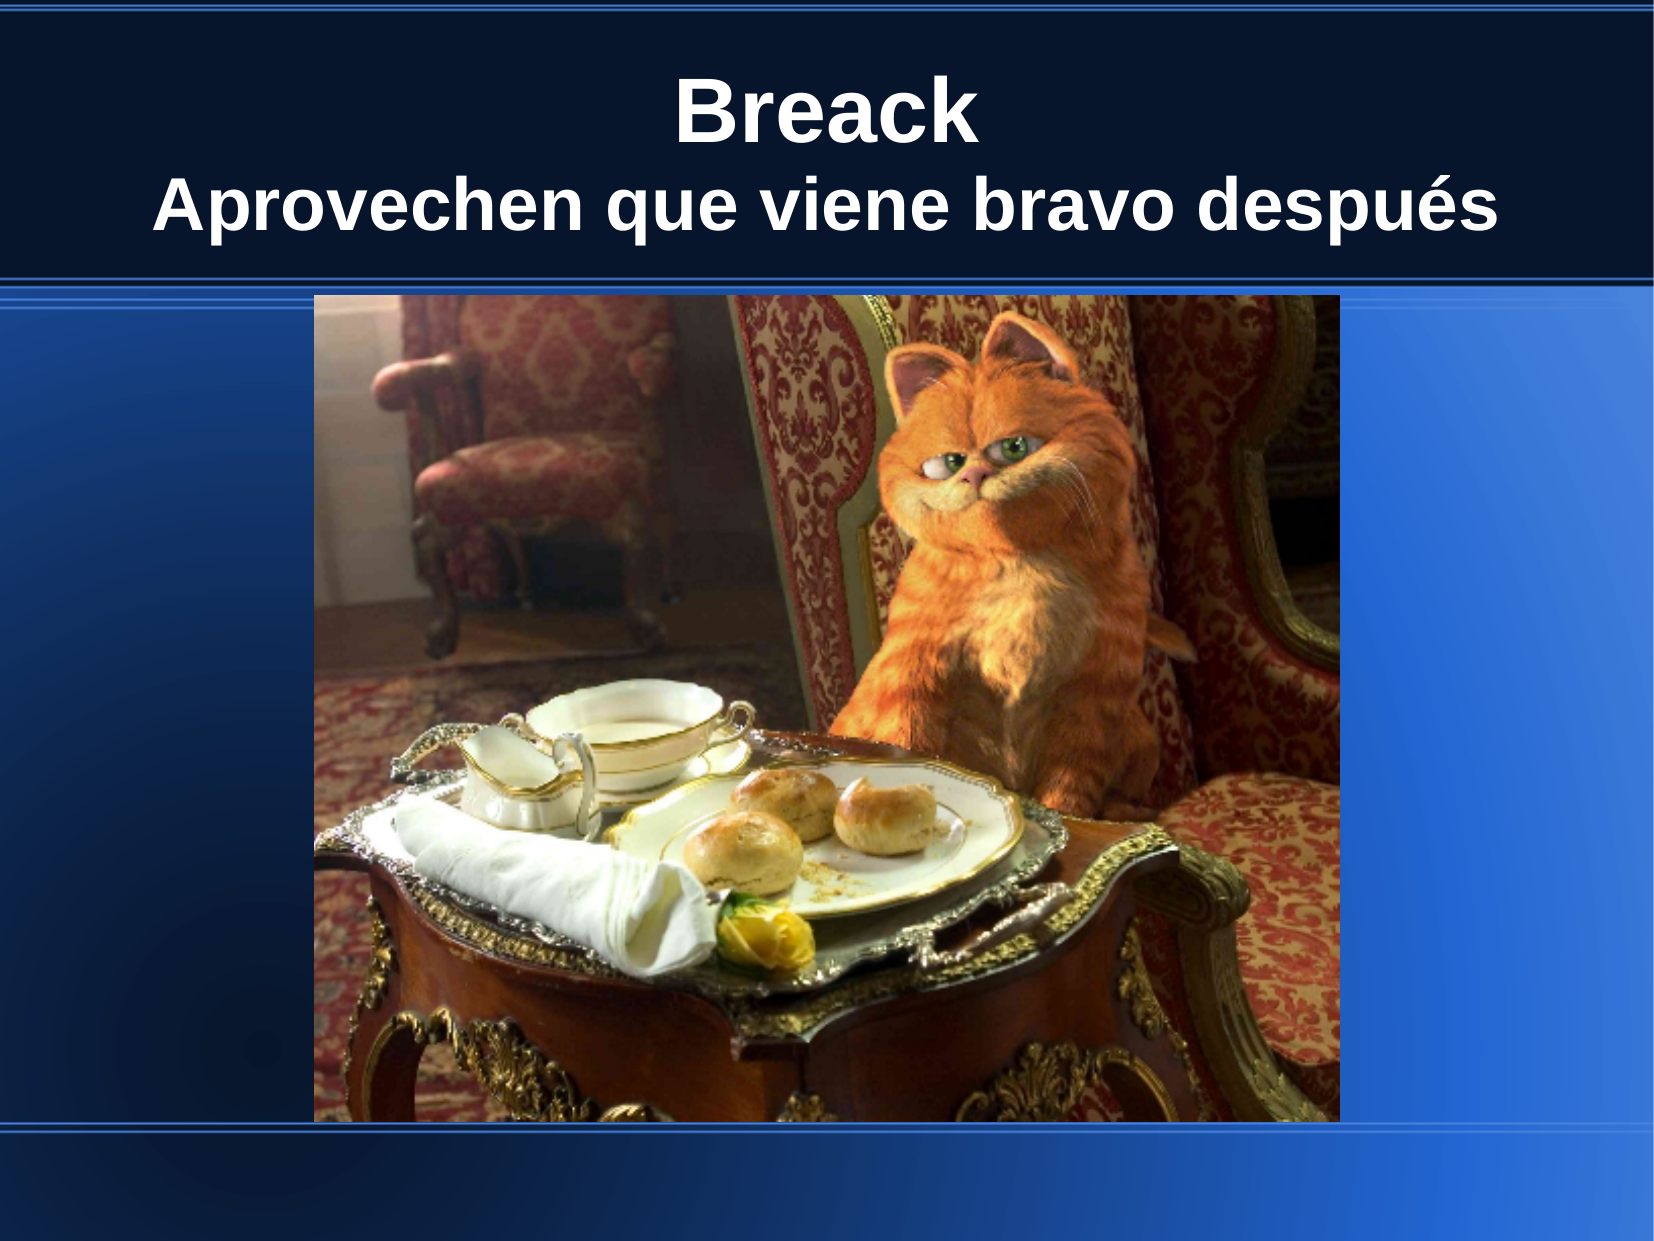

# Breack Aprovechen que viene bravo después